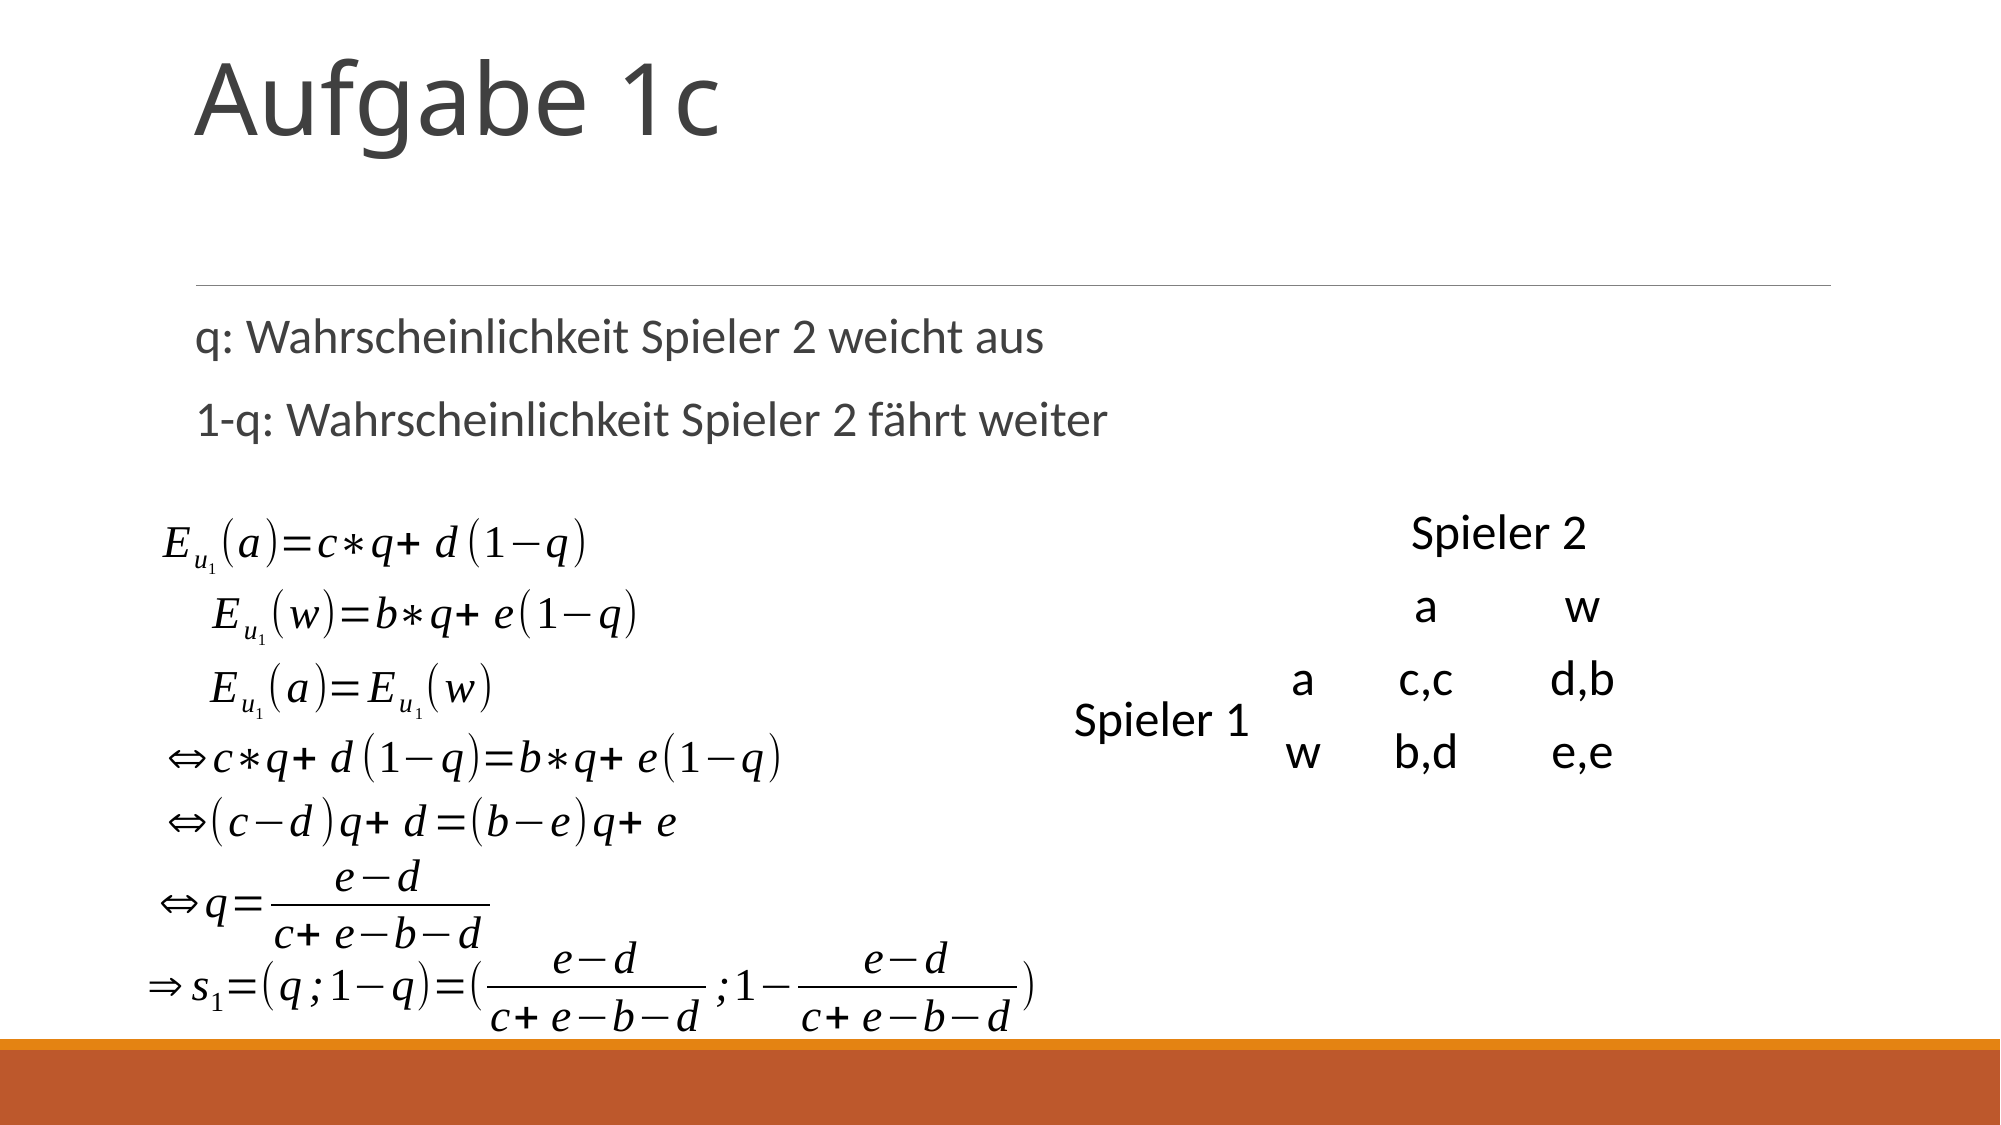

# Aufgabe 1c
q: Wahrscheinlichkeit Spieler 2 weicht aus
1-q: Wahrscheinlichkeit Spieler 2 fährt weiter
| | | Spieler 2 | |
| --- | --- | --- | --- |
| | | a | w |
| Spieler 1 | a | c,c | d,b |
| | w | b,d | e,e |